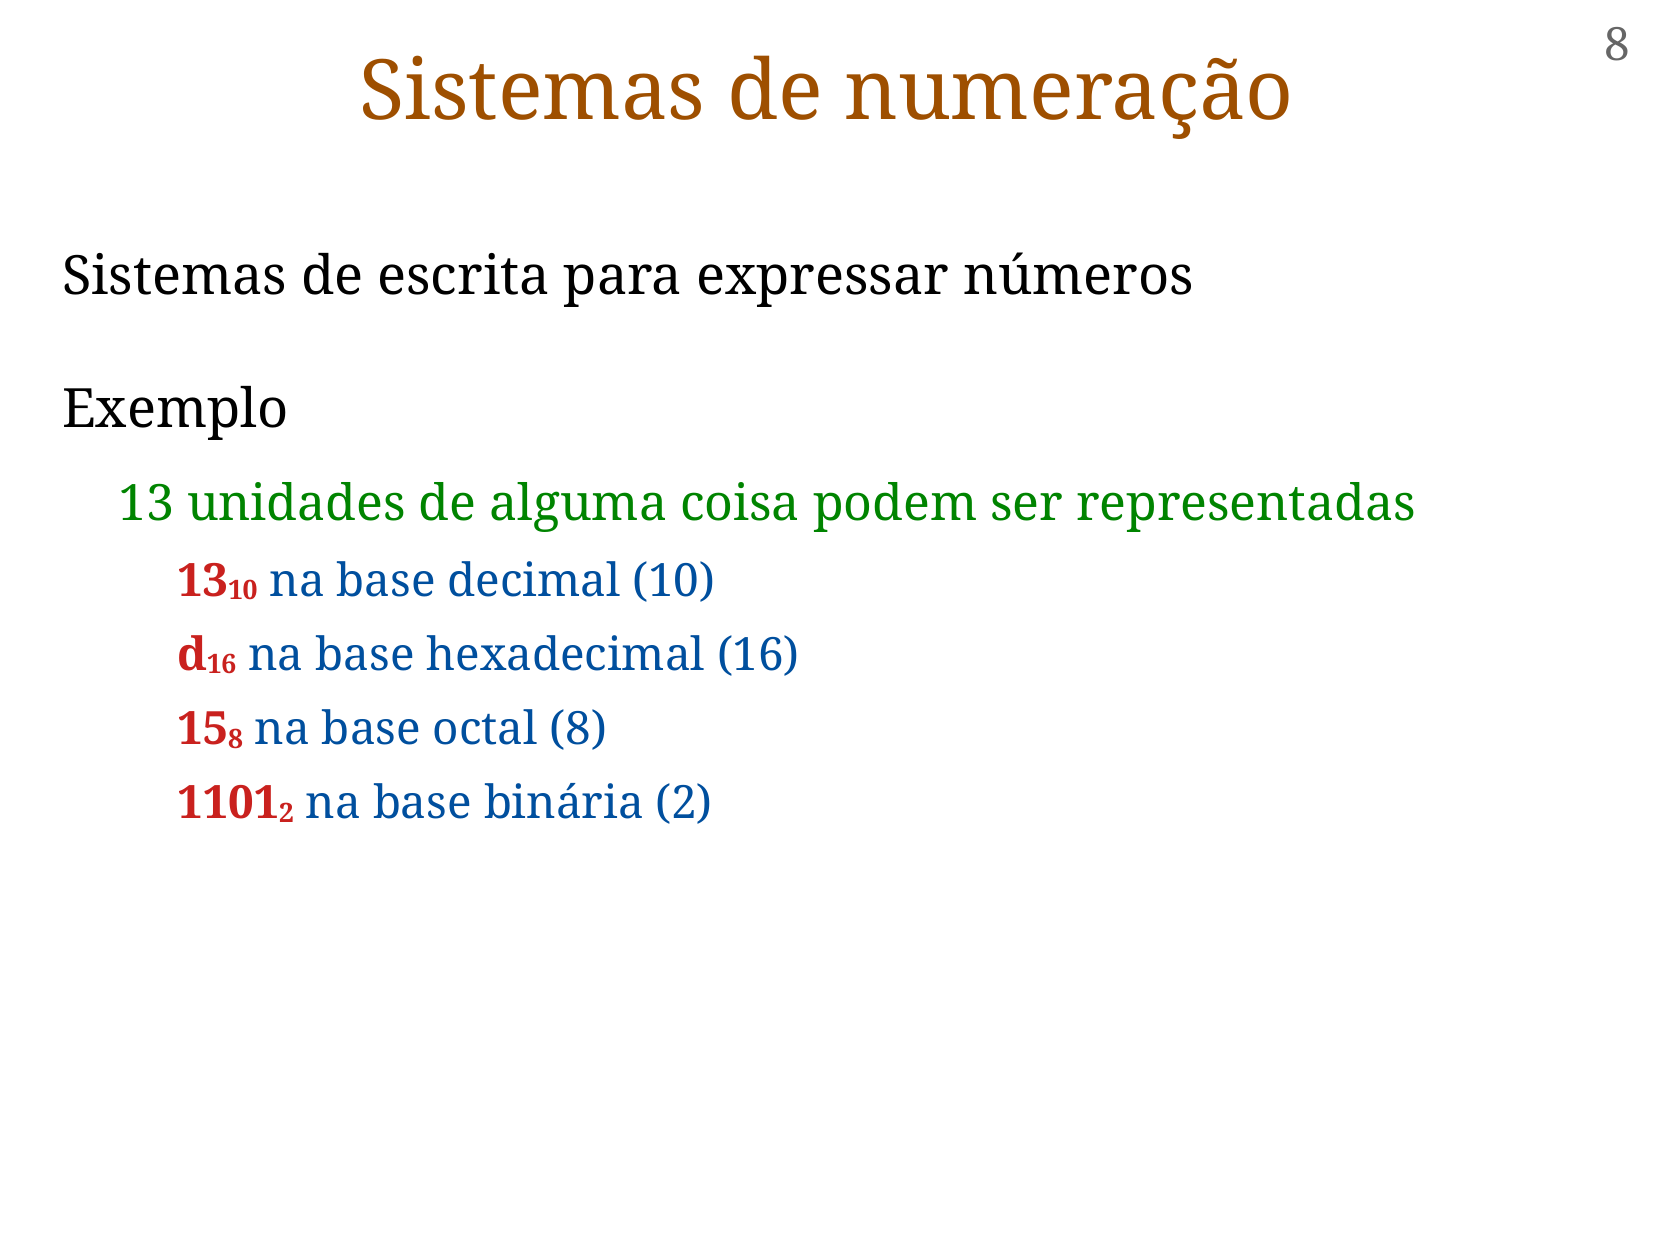

8
# Sistemas de numeração
Sistemas de escrita para expressar números
Exemplo
13 unidades de alguma coisa podem ser representadas
1310 na base decimal (10)
d16 na base hexadecimal (16)
158 na base octal (8)
11012 na base binária (2)